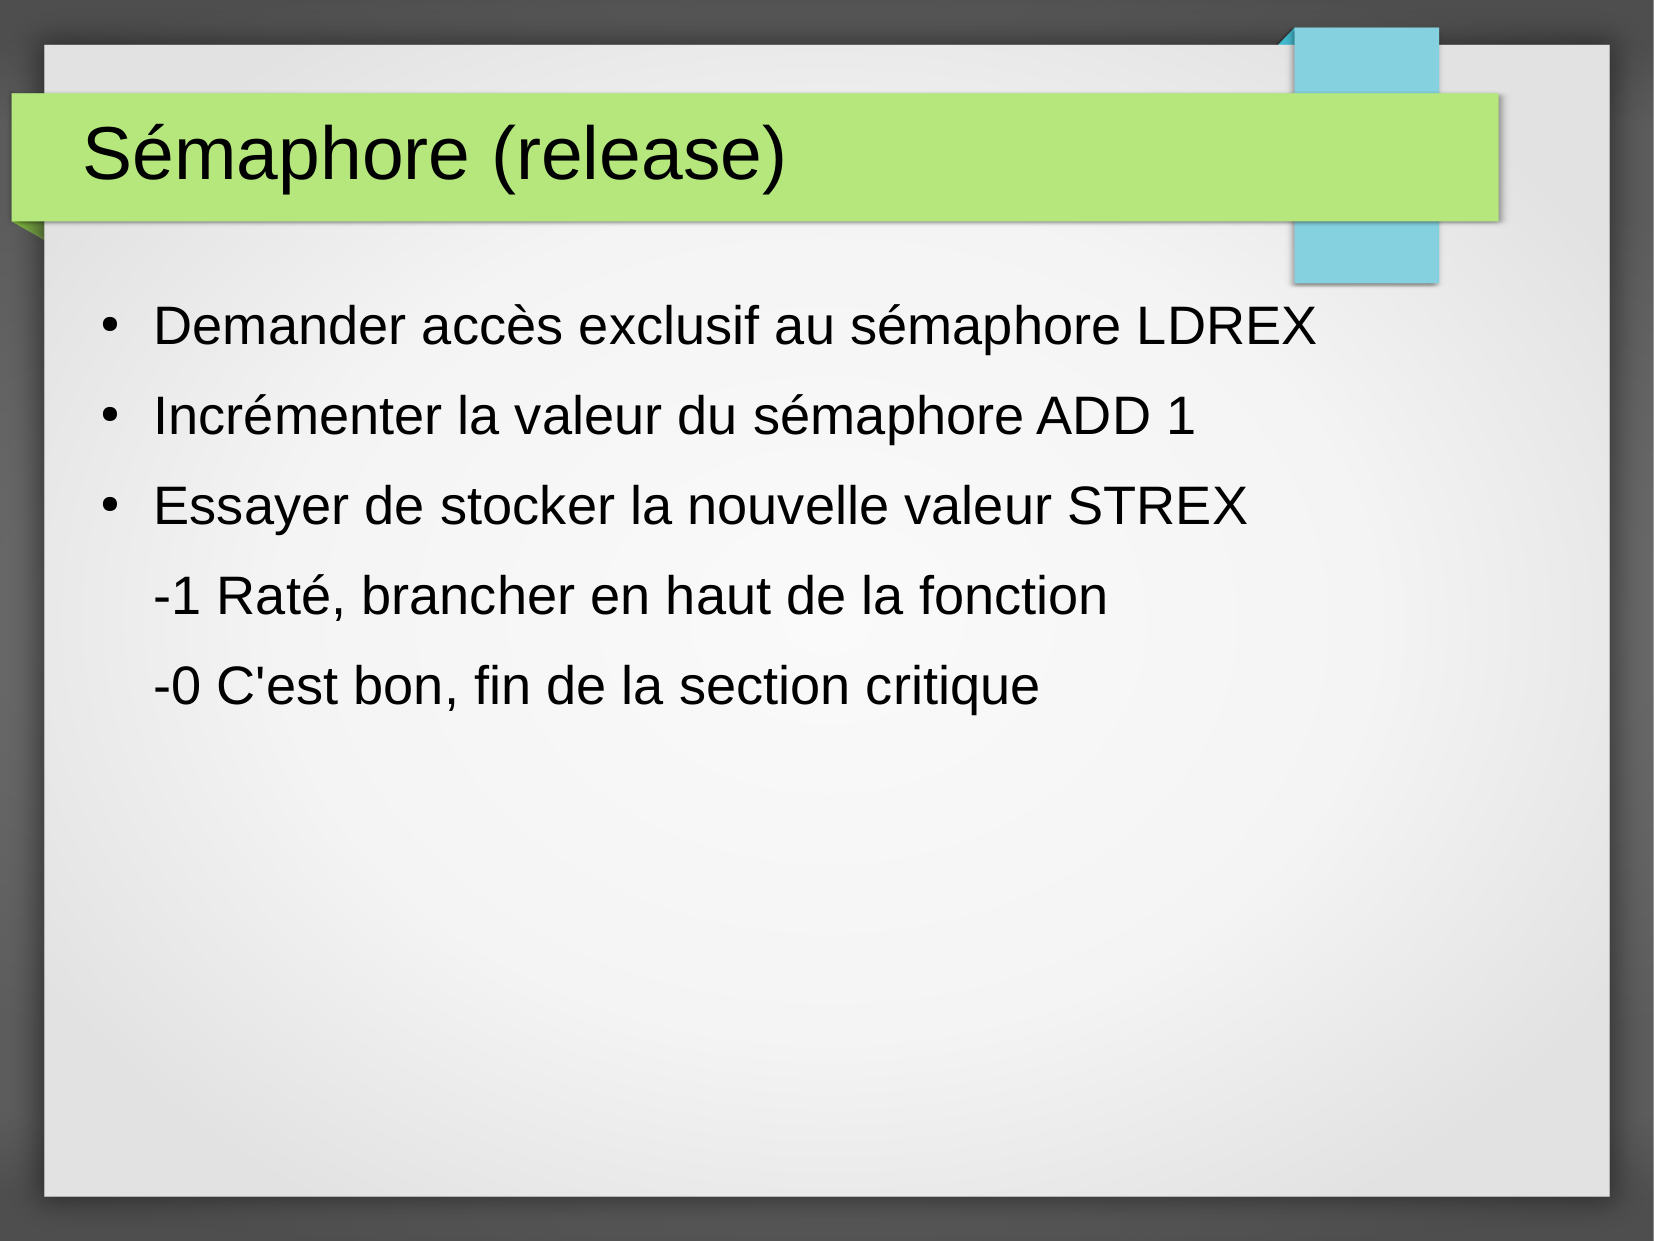

# Sémaphore (release)
Demander accès exclusif au sémaphore LDREX
Incrémenter la valeur du sémaphore ADD 1
Essayer de stocker la nouvelle valeur STREX
-1 Raté, brancher en haut de la fonction
-0 C'est bon, fin de la section critique